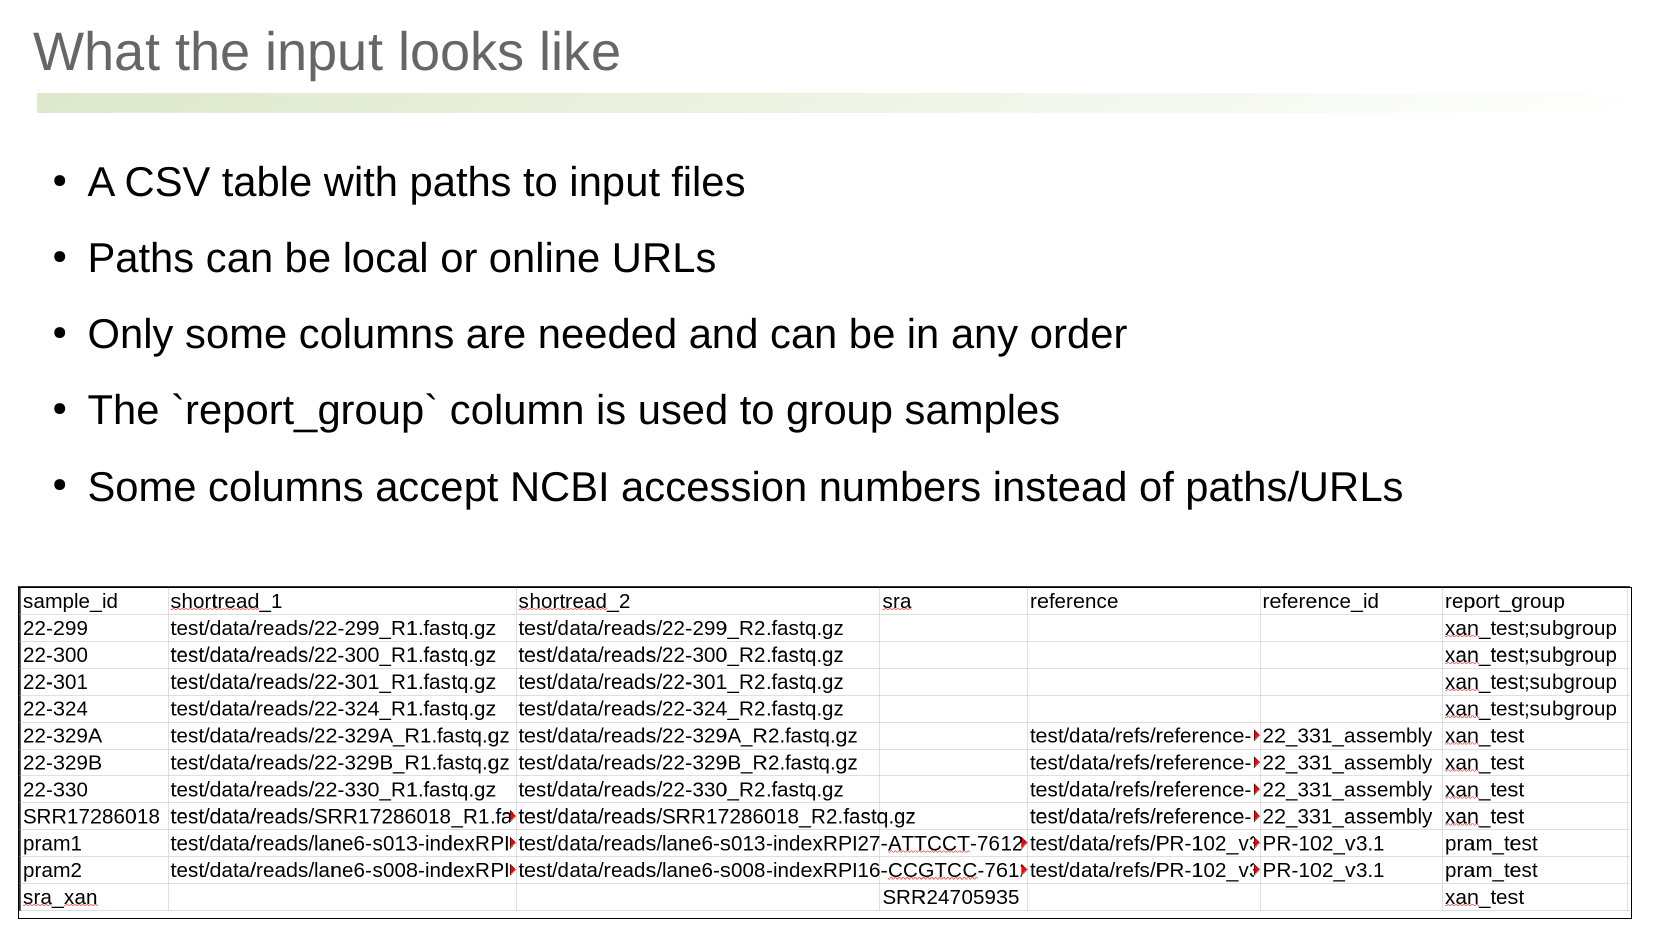

What the input looks like
A CSV table with paths to input files
Paths can be local or online URLs
Only some columns are needed and can be in any order
The `report_group` column is used to group samples
Some columns accept NCBI accession numbers instead of paths/URLs